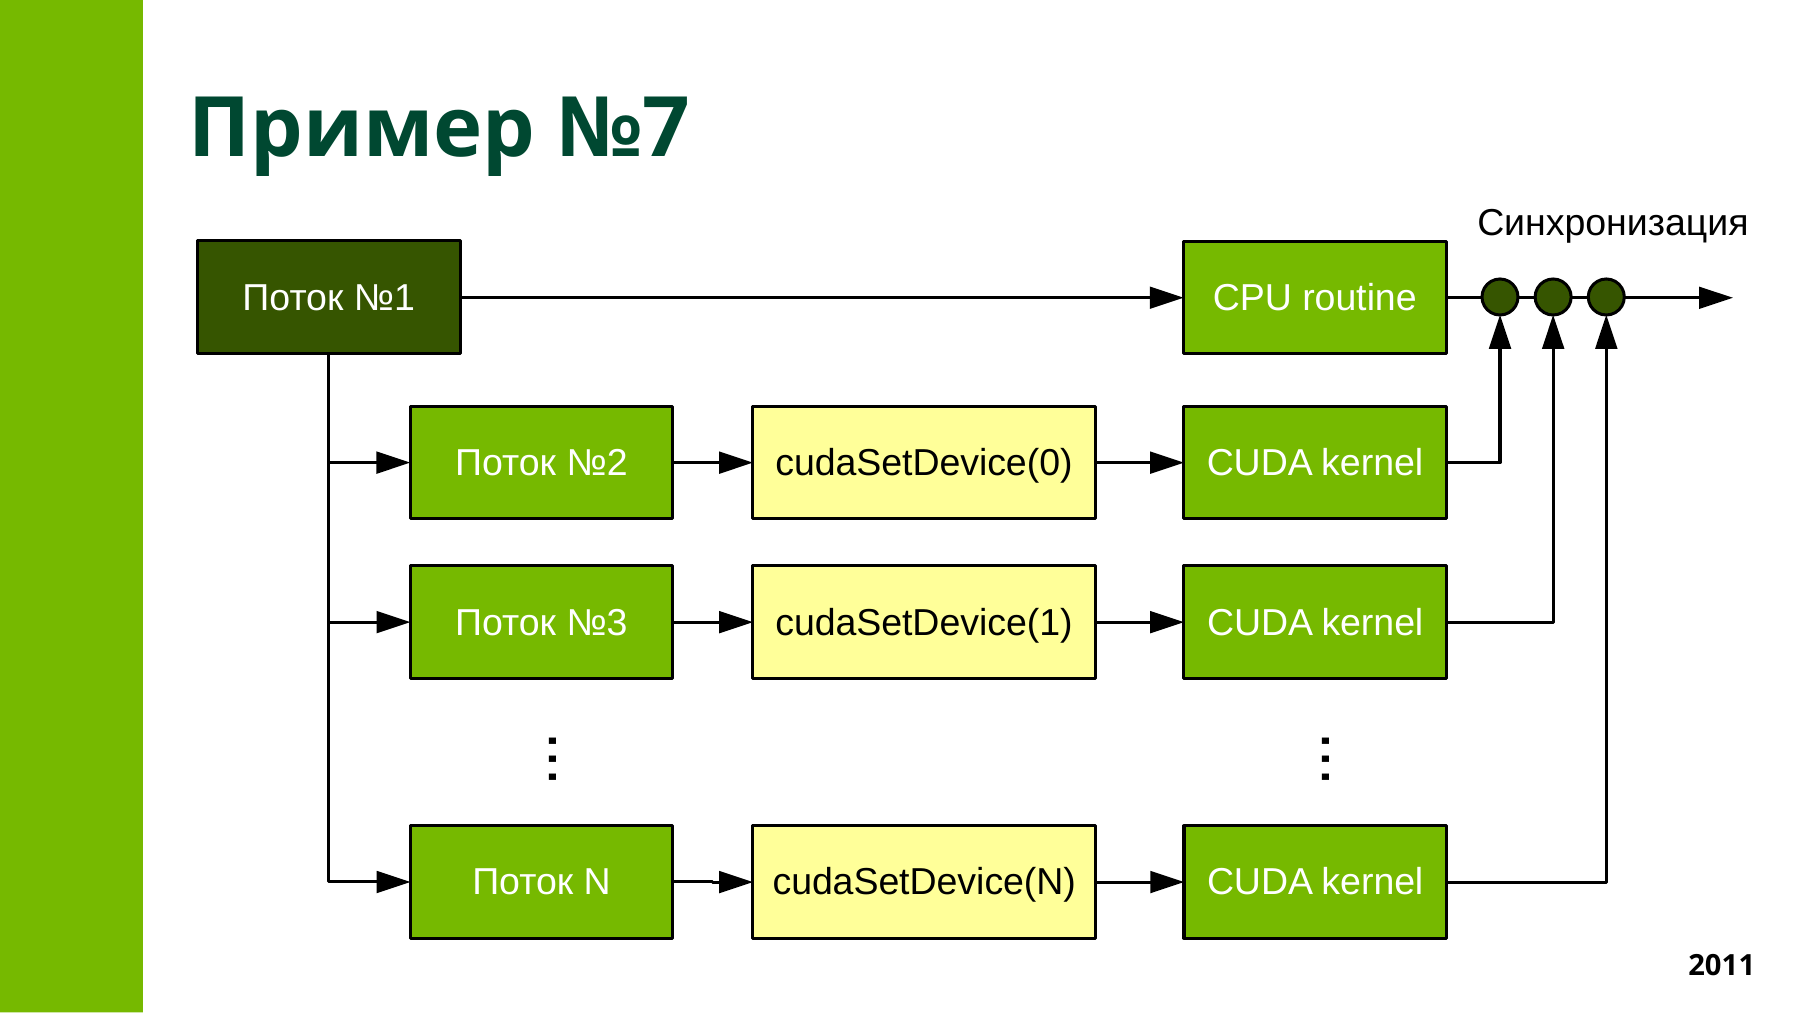

# Пример №7
Синхронизация
Поток №1
CPU routine
Поток №2
cudaSetDevice(0)
CUDA kernel
Поток №3
cudaSetDevice(1)
CUDA kernel
...
...
Поток N
cudaSetDevice(N)
CUDA kernel